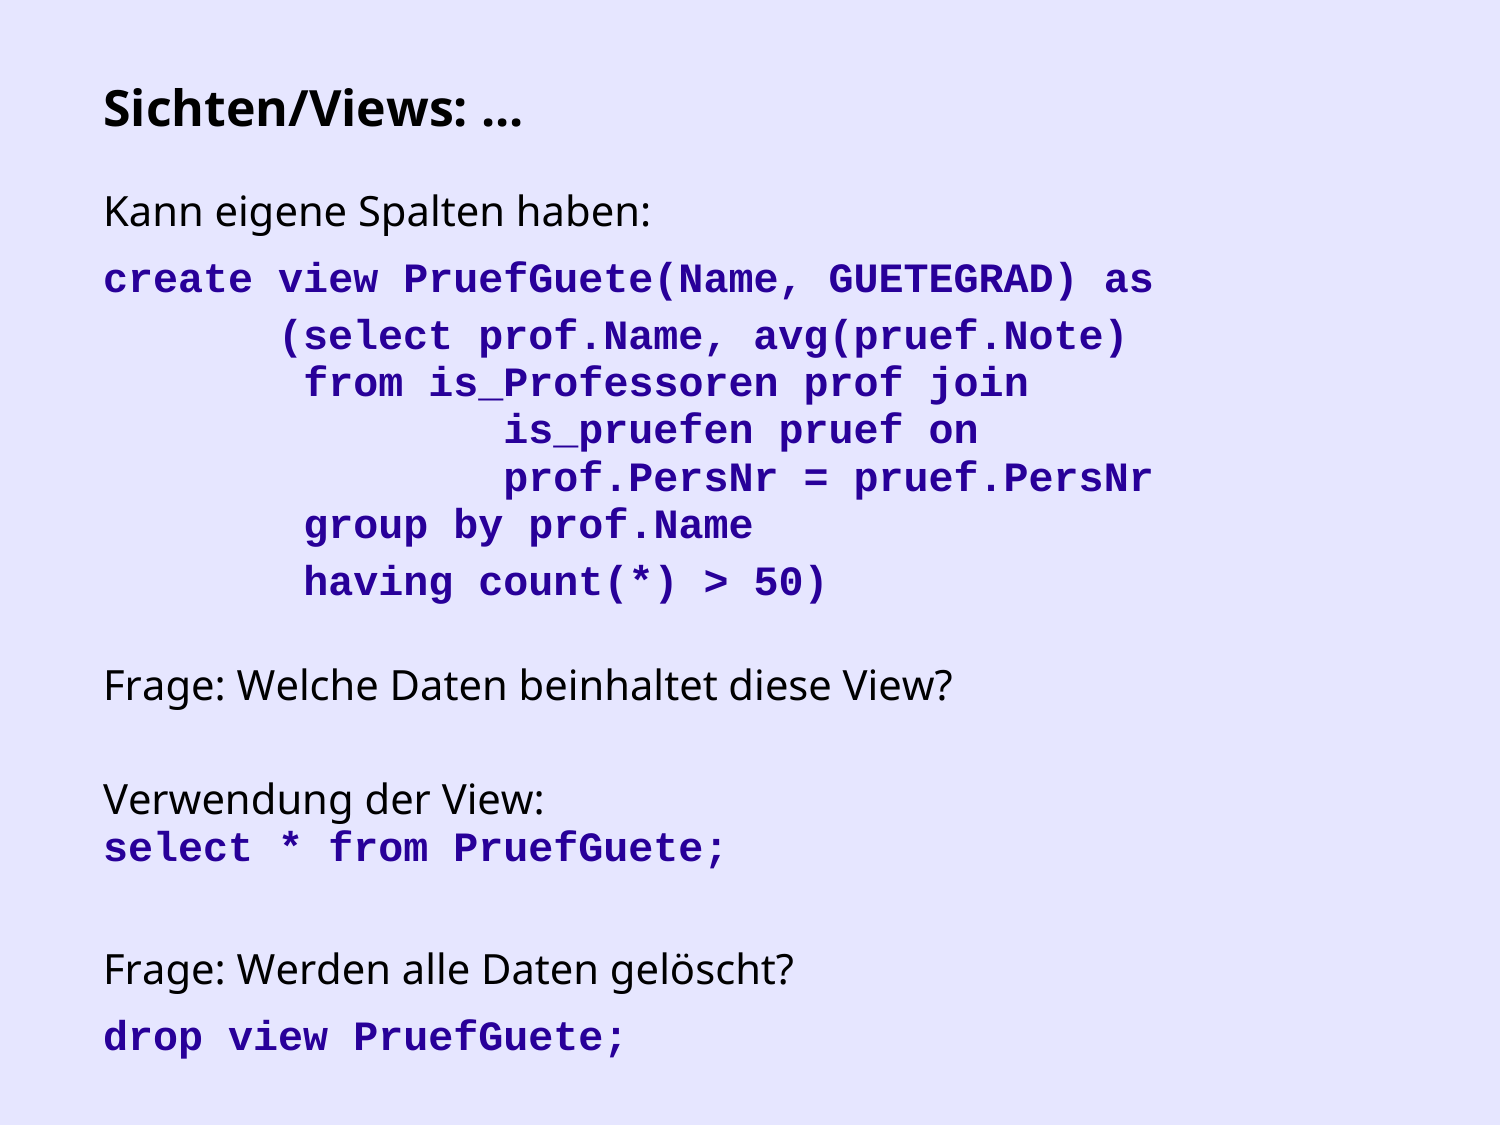

# Sichten/Views: ...
Kann eigene Spalten haben:
create view PruefGuete(Name, GUETEGRAD) as
 (select prof.Name, avg(pruef.Note)‏
 from is_Professoren prof join
 is_pruefen pruef on
 prof.PersNr = pruef.PersNr
 group by prof.Name
 having count(*) > 50)‏
Frage: Welche Daten beinhaltet diese View?
Verwendung der View:
select * from PruefGuete;
Frage: Werden alle Daten gelöscht?
drop view PruefGuete;